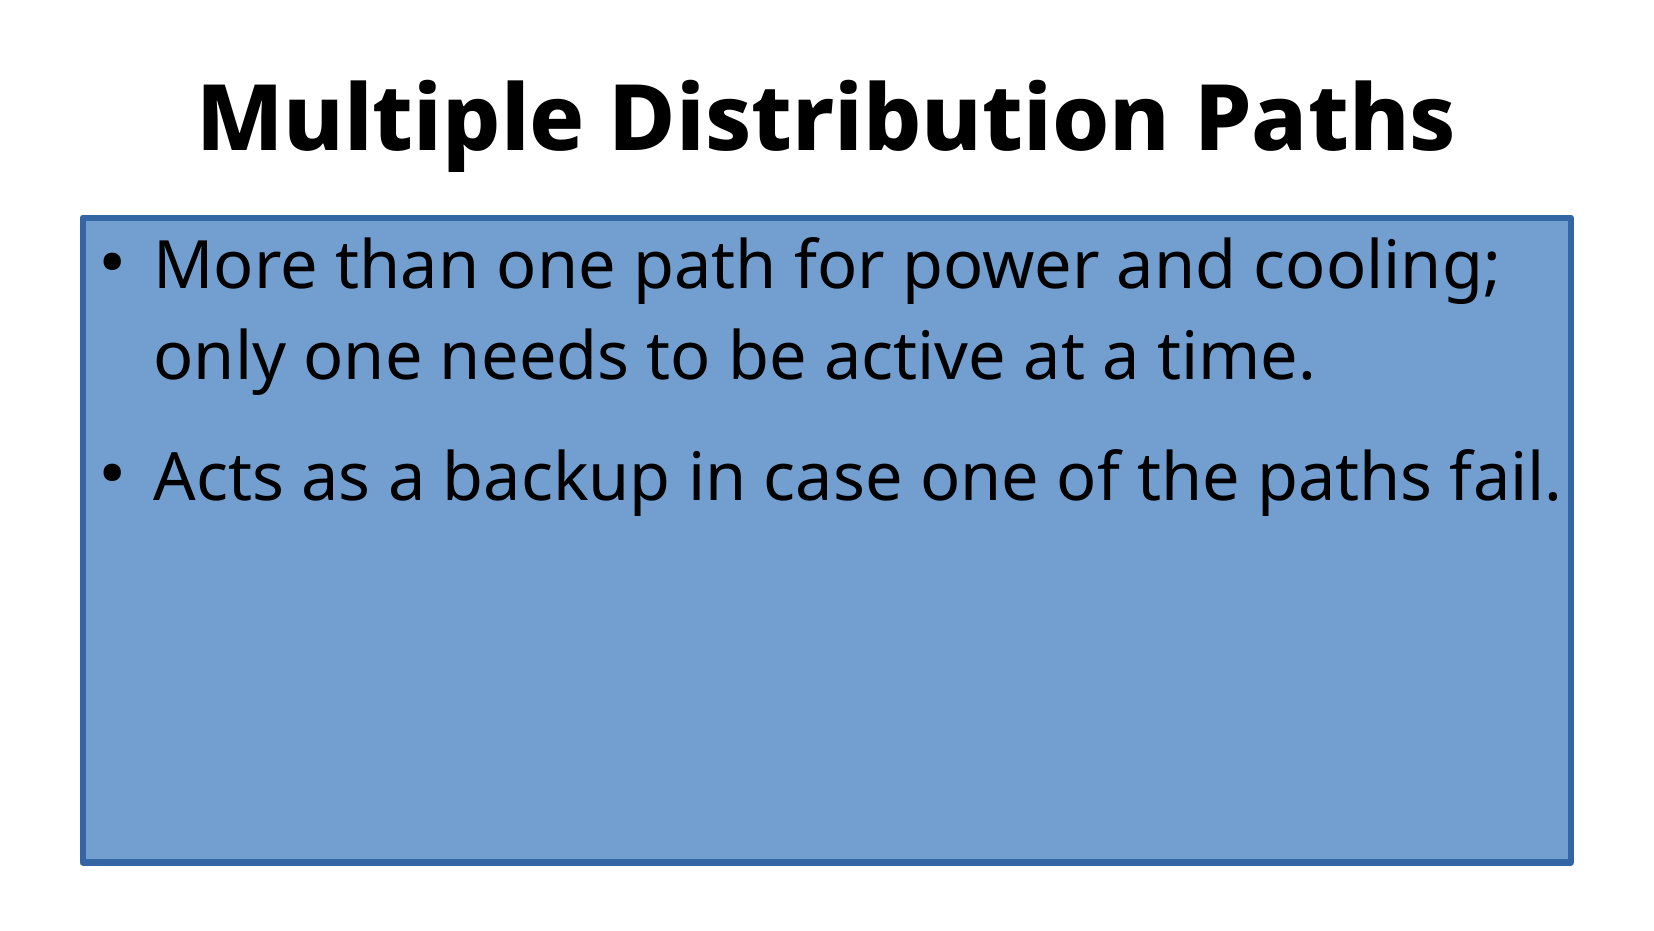

# Multiple Distribution Paths
More than one path for power and cooling; only one needs to be active at a time.
Acts as a backup in case one of the paths fail.